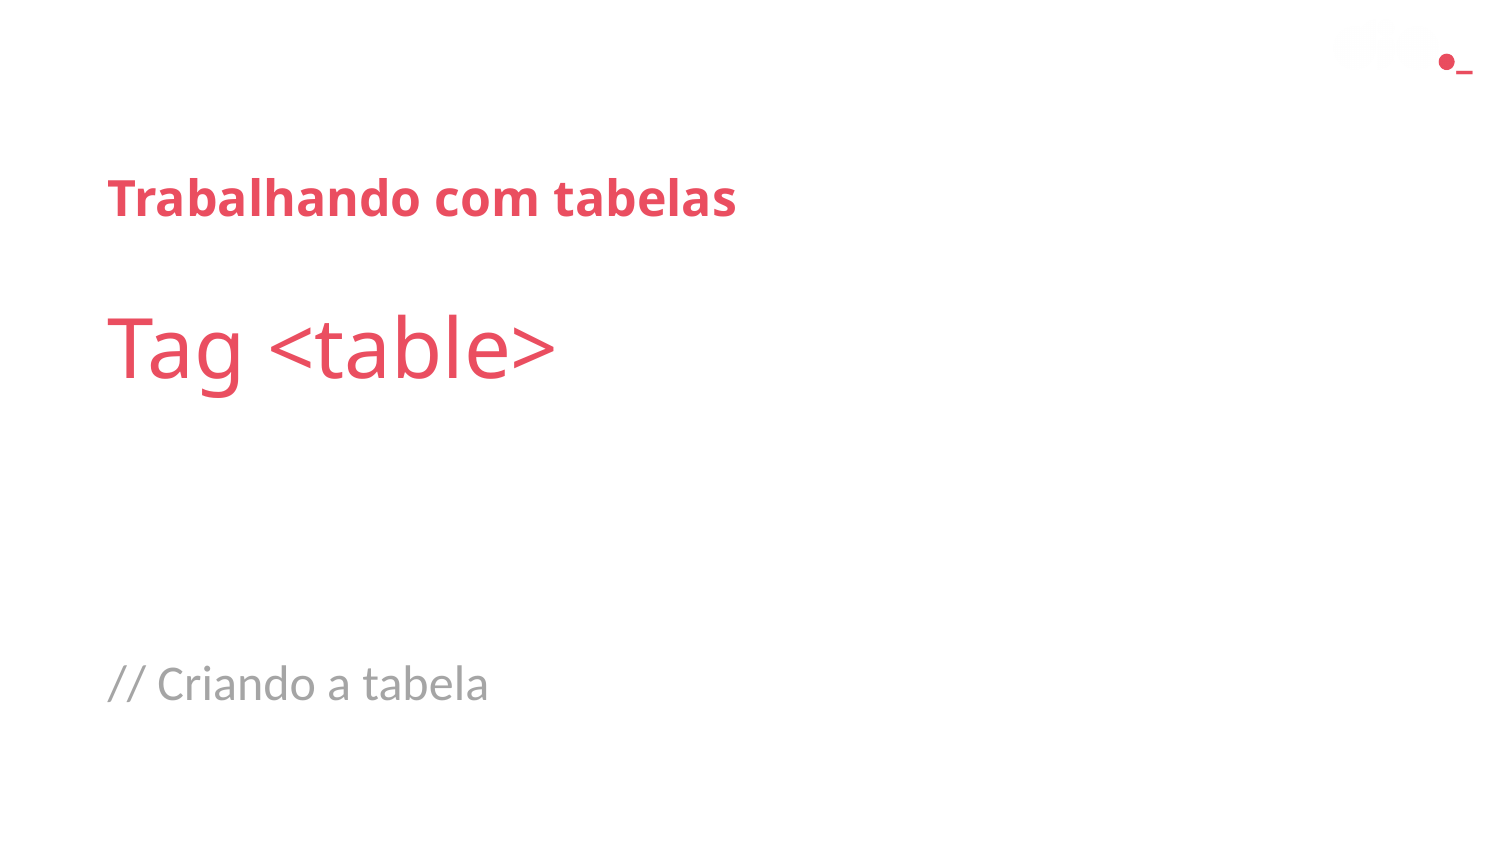

Trabalhando com tabelas
Tag <table>
// Criando a tabela